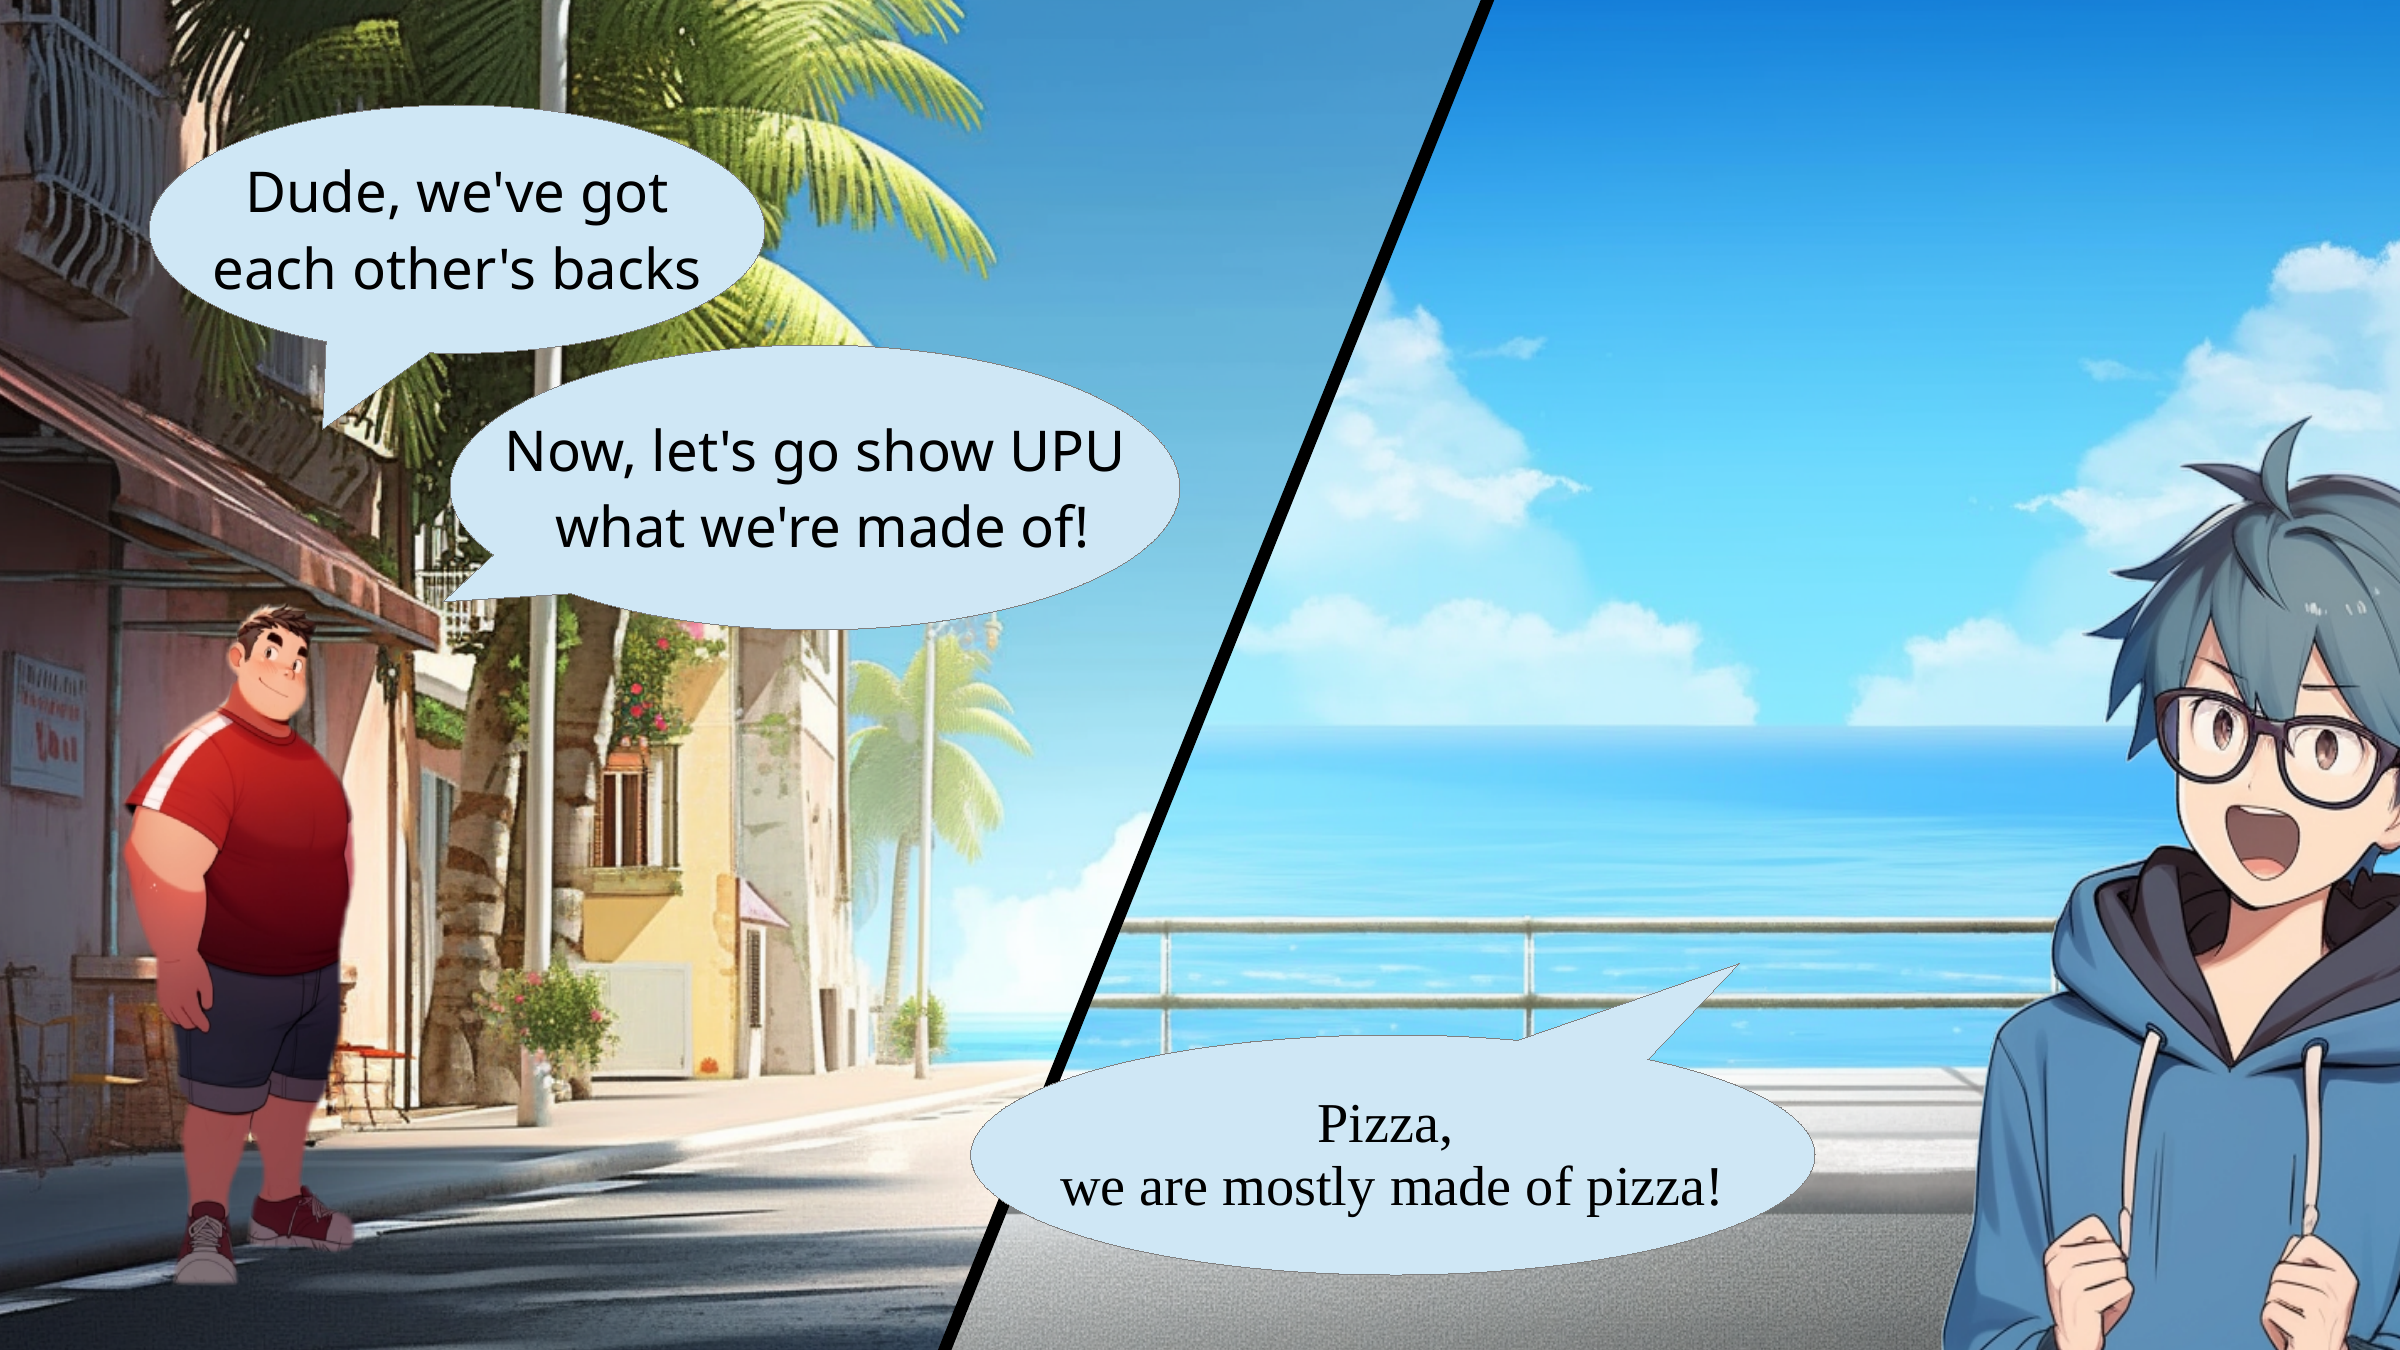

Dude, we've got
each other's backs
Now, let's go show UPU
 what we're made of!
Pizza,
we are mostly made of pizza!